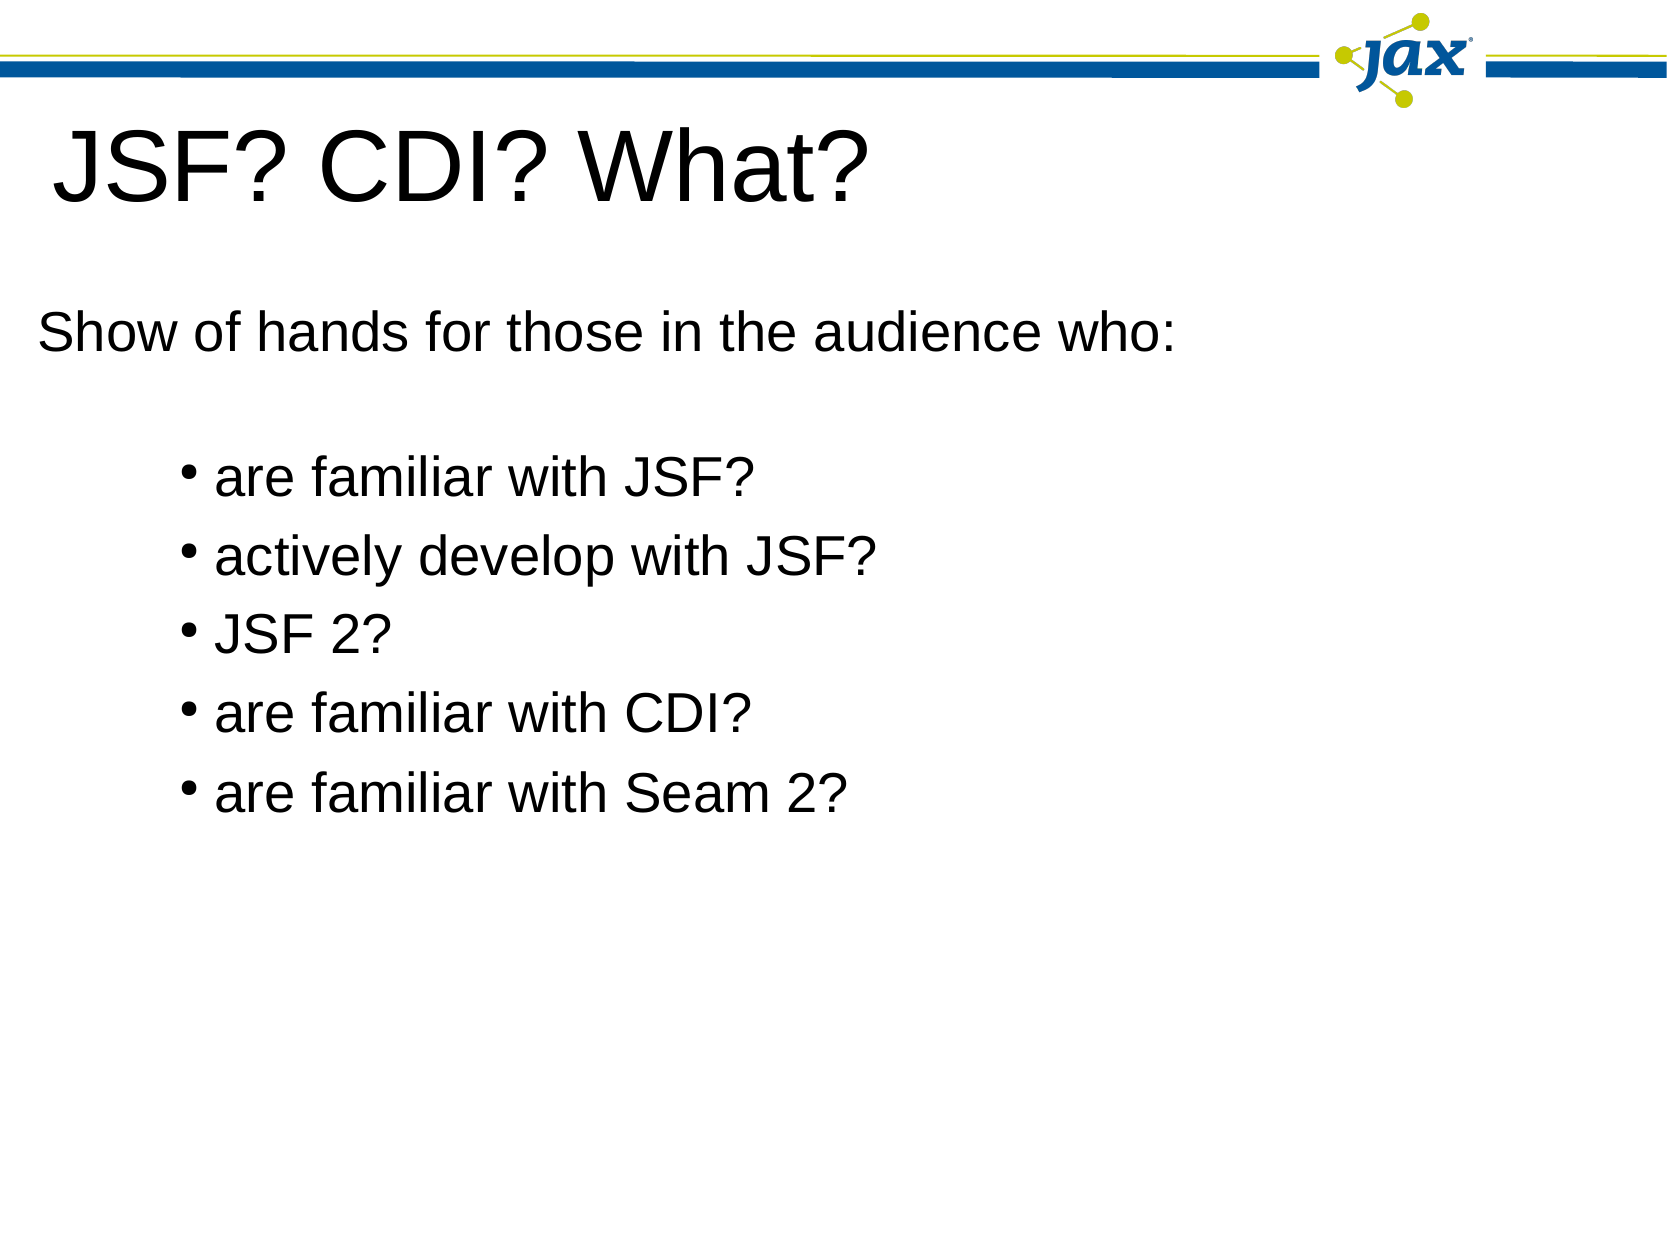

# JSF? CDI? What?
Show of hands for those in the audience who:
are familiar with JSF?
actively develop with JSF?
JSF 2?
are familiar with CDI?
are familiar with Seam 2?